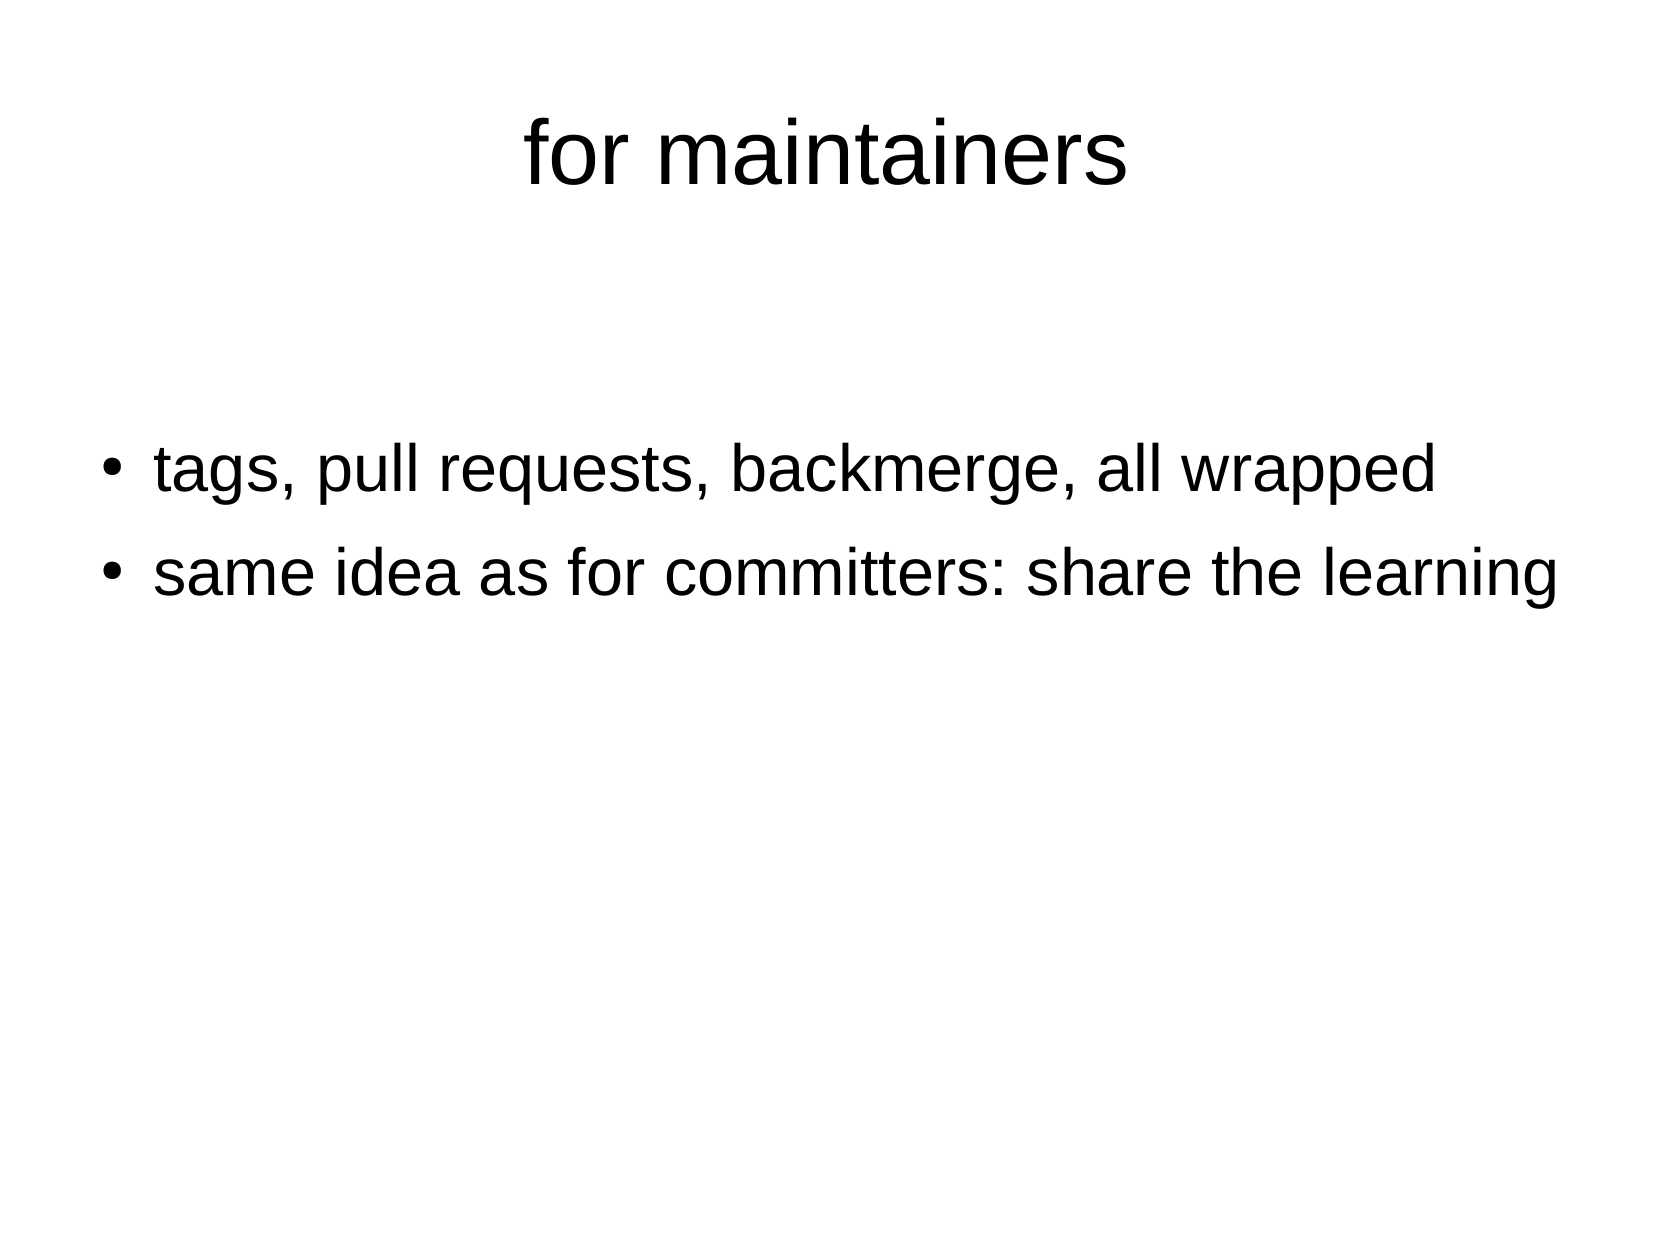

# for maintainers
tags, pull requests, backmerge, all wrapped
same idea as for committers: share the learning